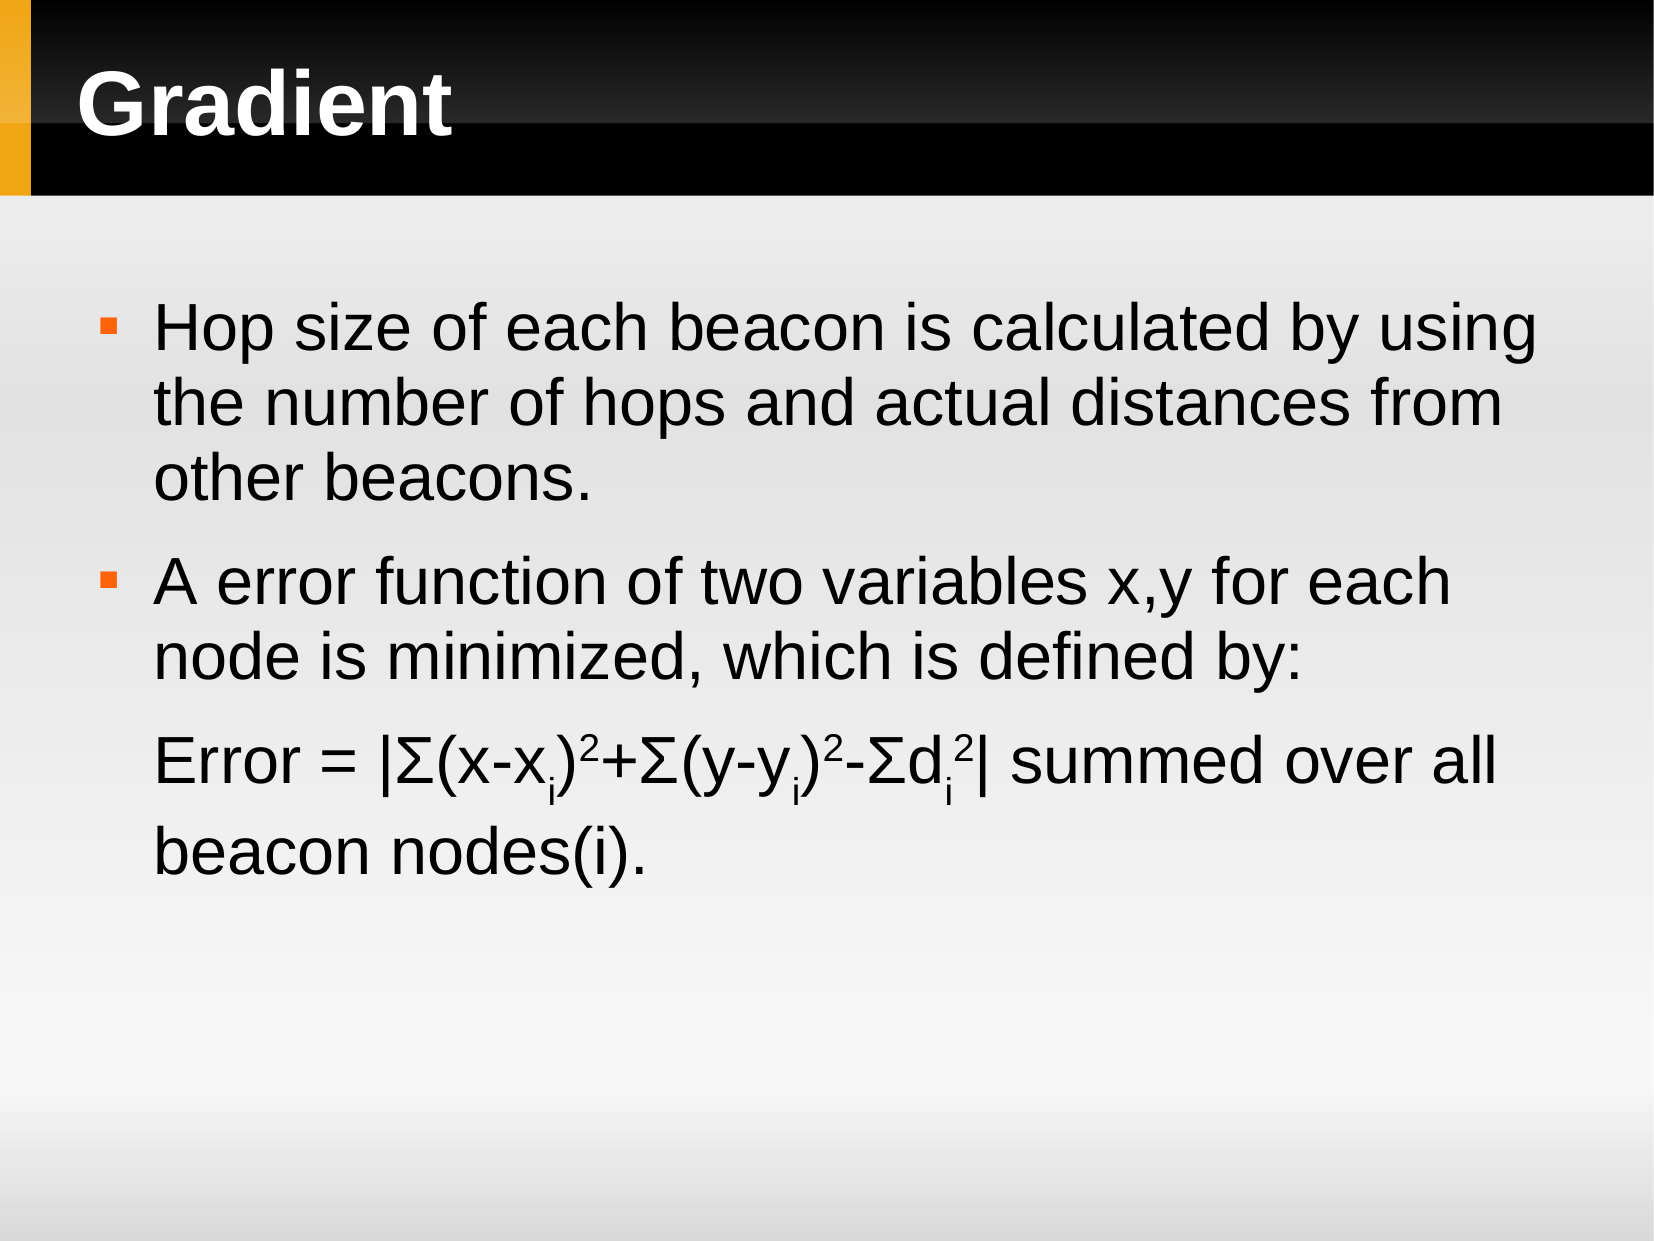

# Gradient
Hop size of each beacon is calculated by using the number of hops and actual distances from other beacons.
A error function of two variables x,y for each node is minimized, which is defined by:
Error = |Σ(x-xi)2+Σ(y-yi)2-Σdi2| summed over all beacon nodes(i).